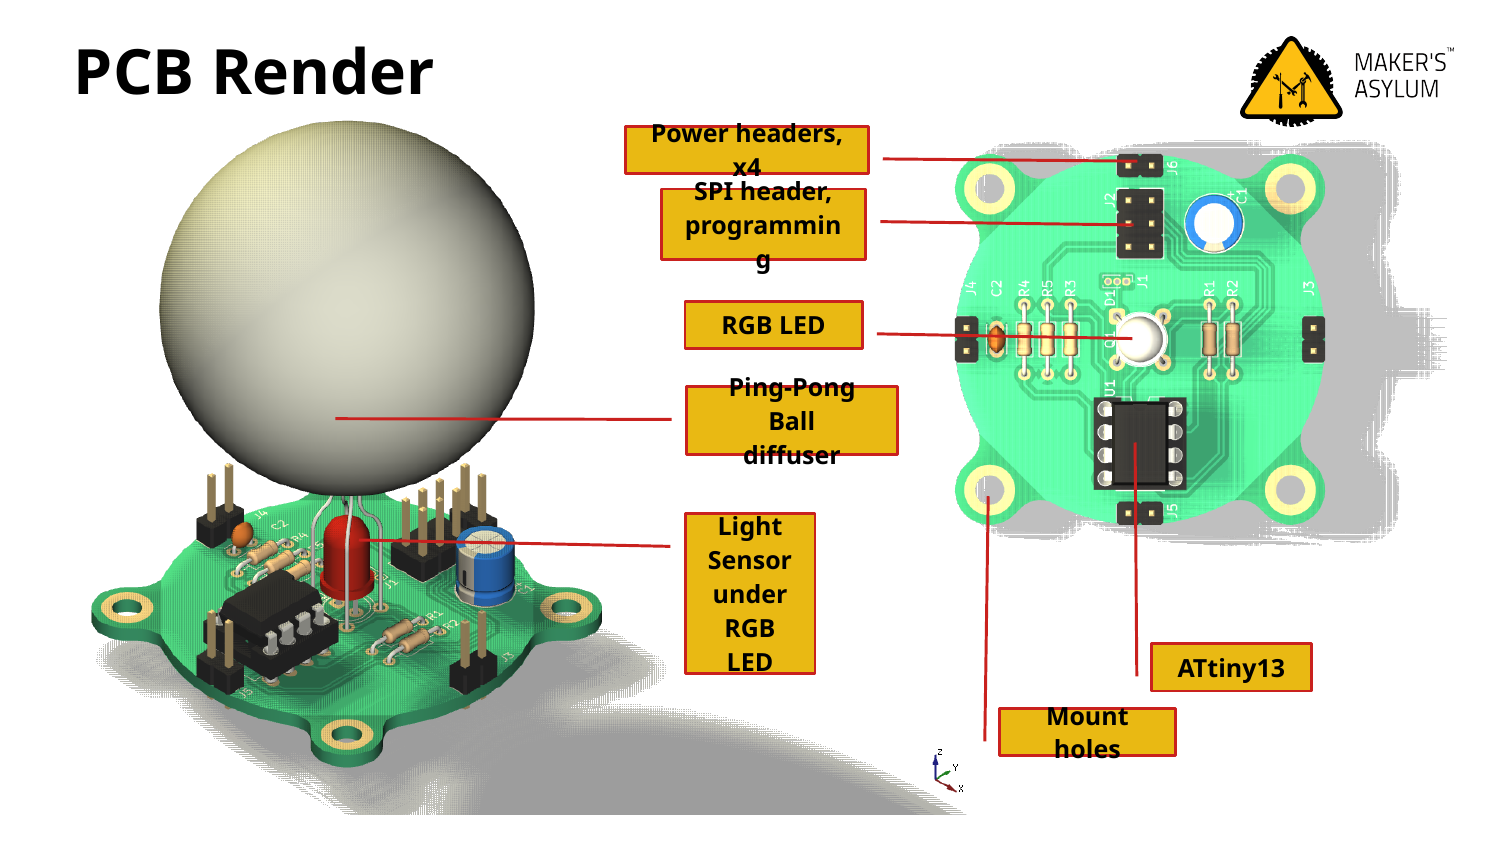

PCB Render
Power headers, x4
SPI header,
programming
RGB LED
Ping-Pong Ball
diffuser
Light Sensor under RGB LED
ATtiny13
Mount holes